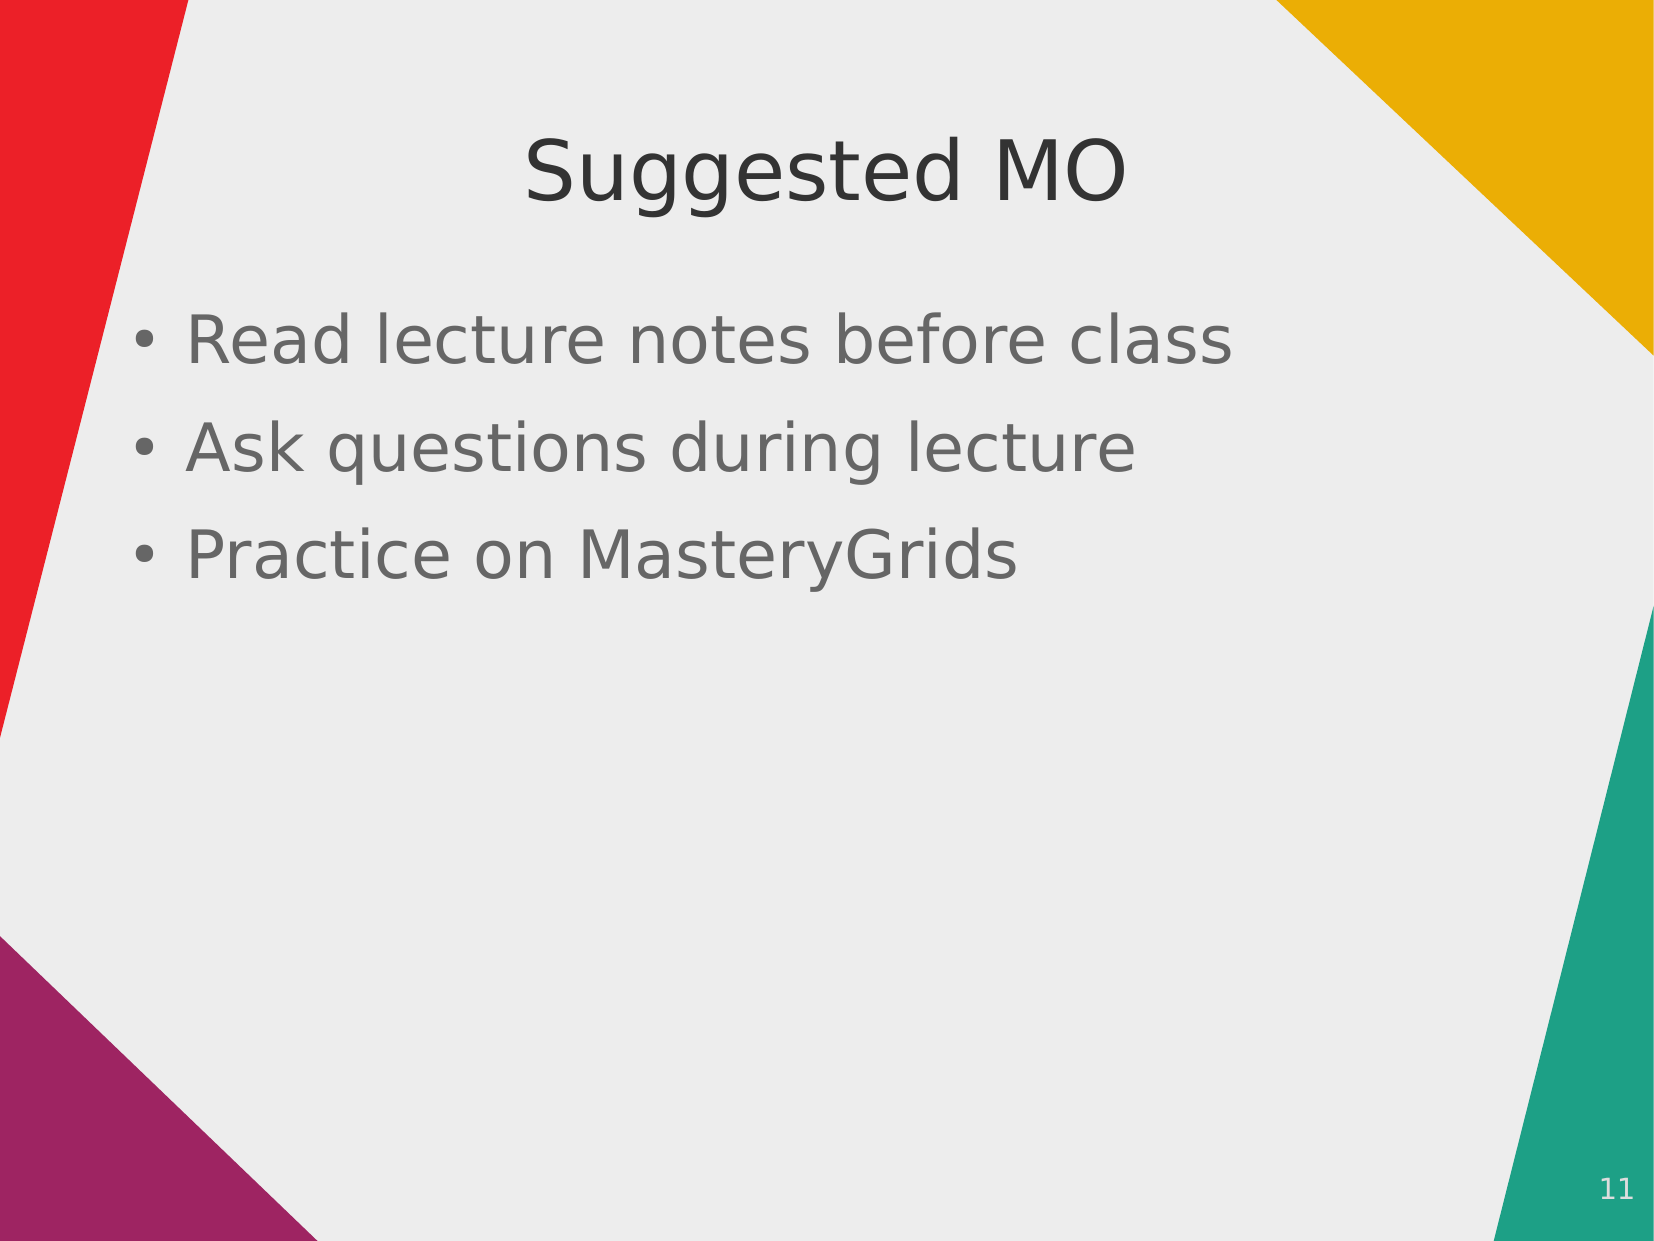

# Suggested MO
Read lecture notes before class
Ask questions during lecture
Practice on MasteryGrids
11